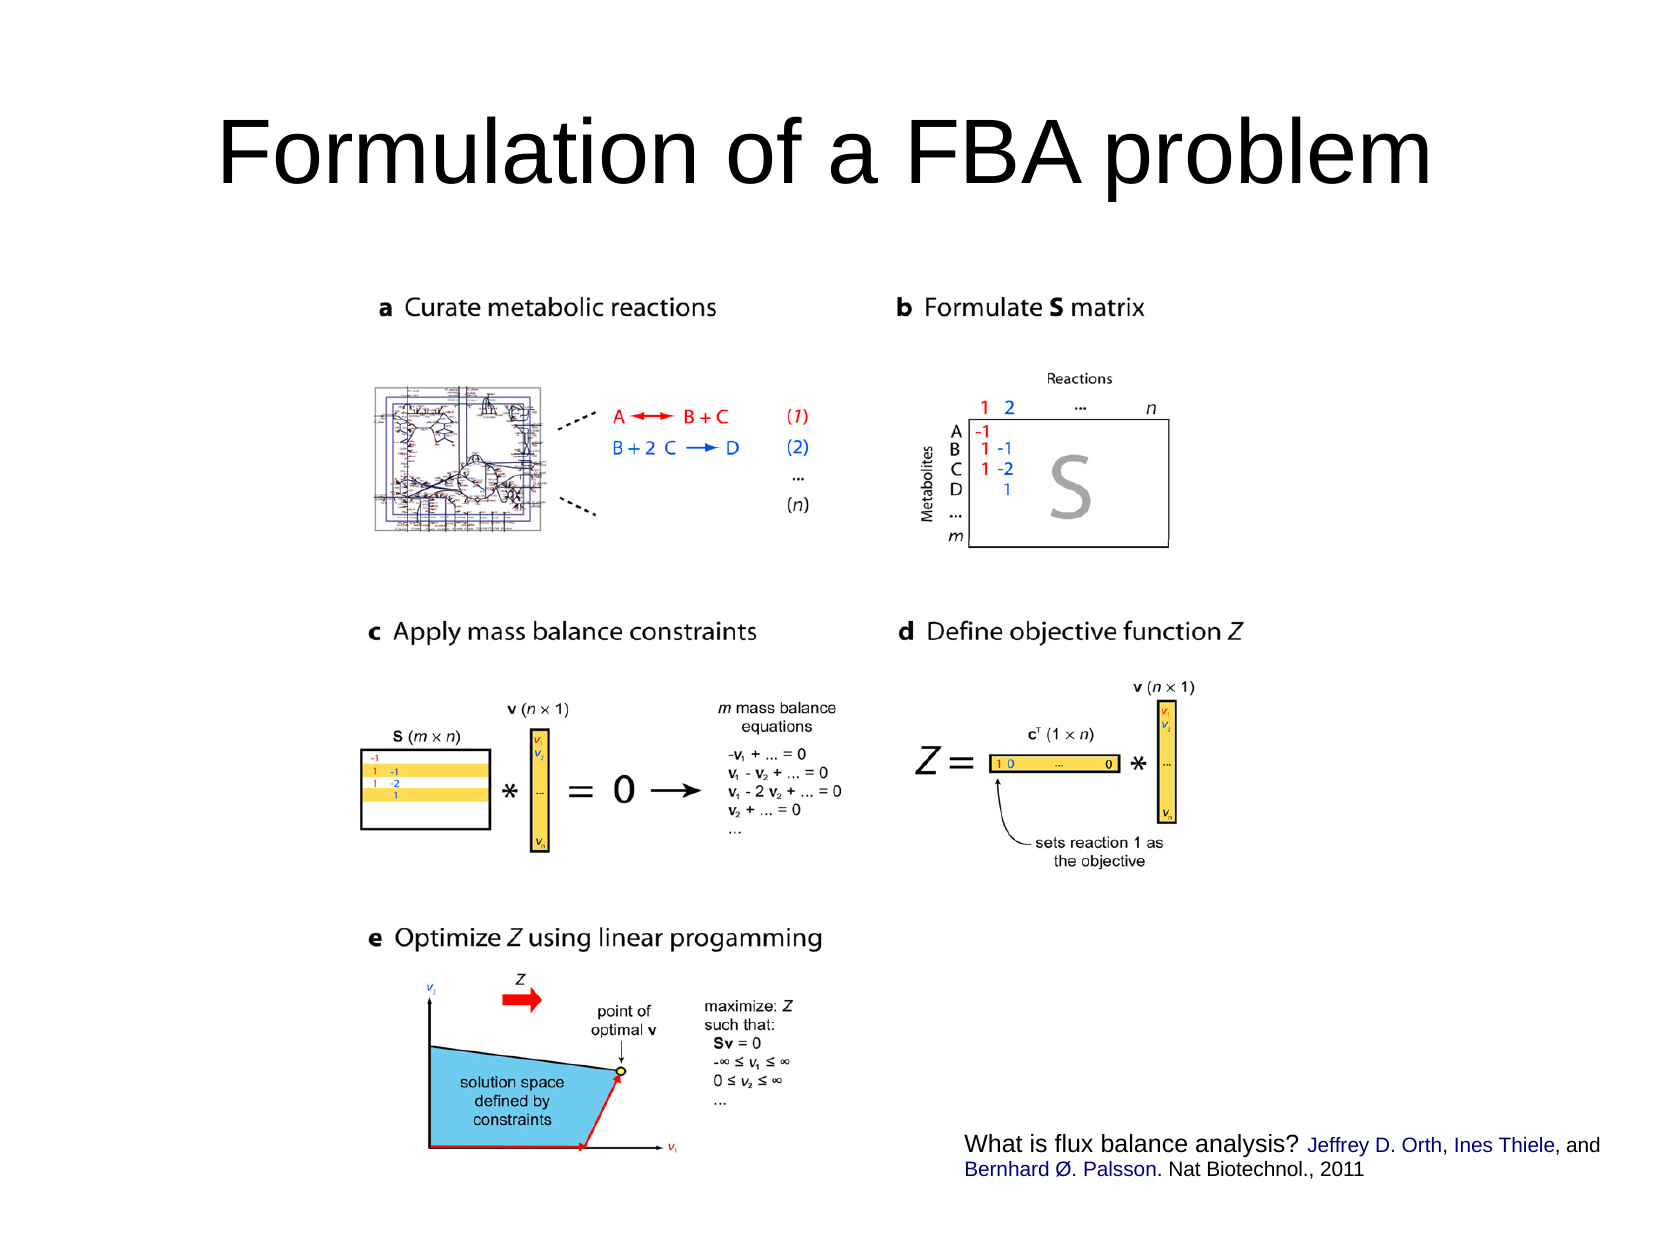

# Formulation of a FBA problem
What is flux balance analysis? Jeffrey D. Orth, Ines Thiele, and Bernhard Ø. Palsson. Nat Biotechnol., 2011